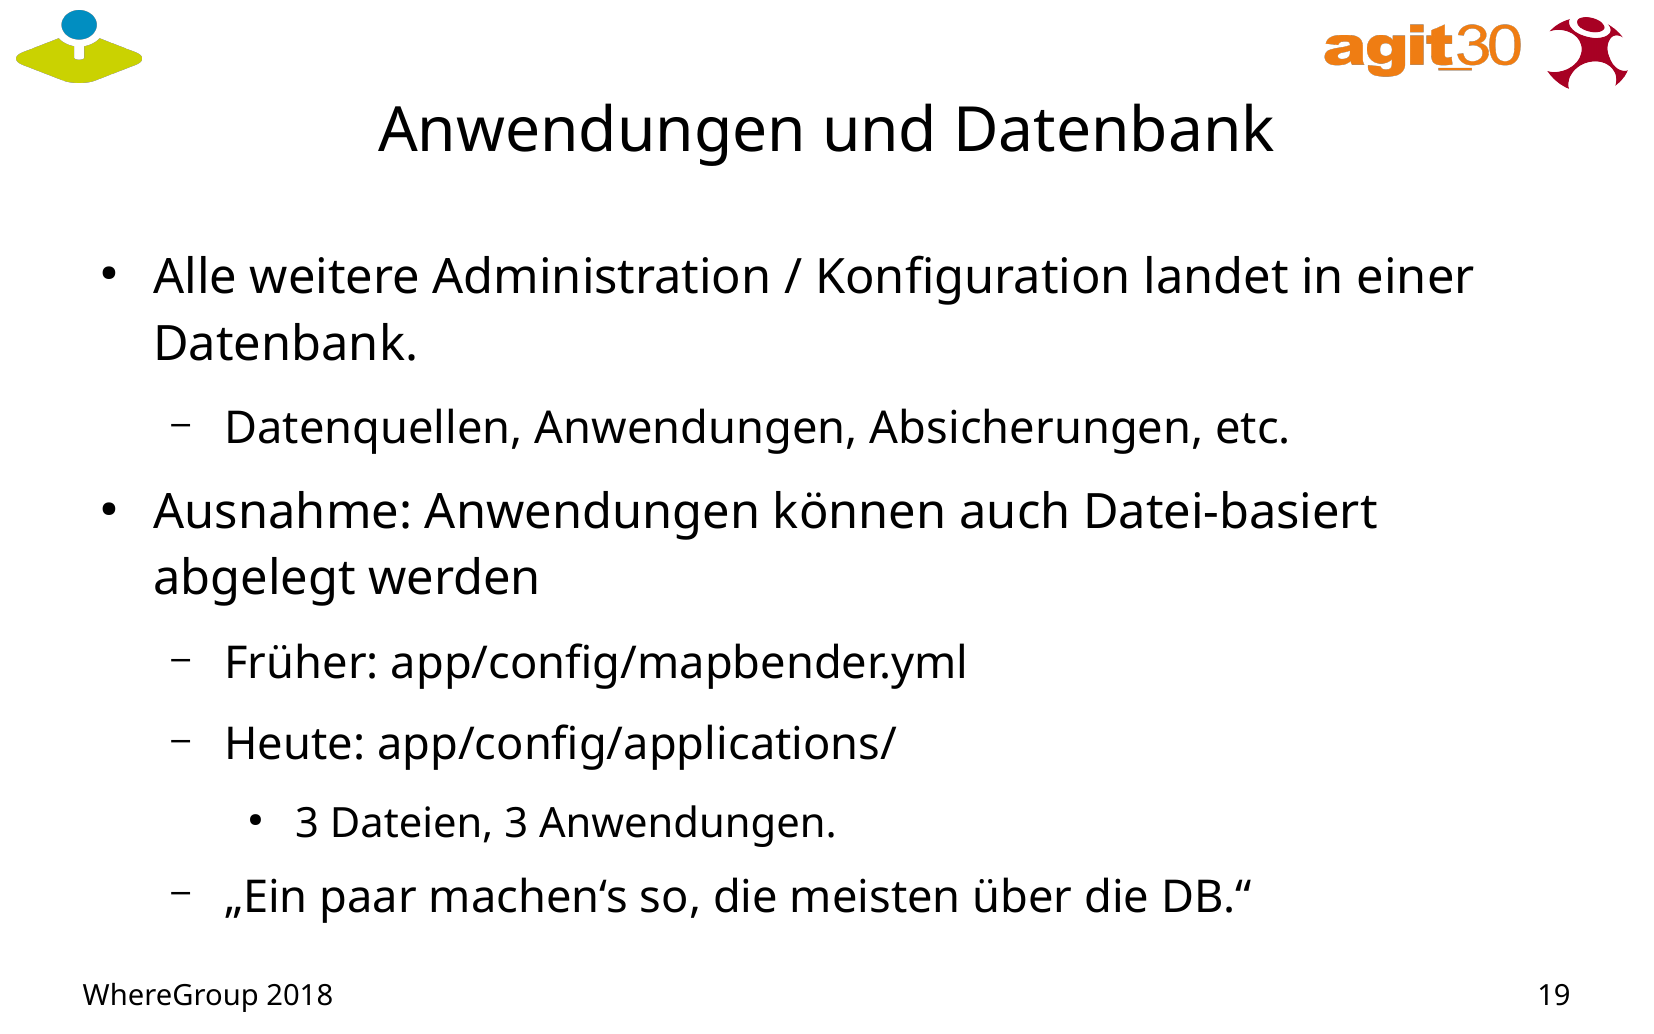

# Anwendungen und Datenbank
Alle weitere Administration / Konfiguration landet in einer Datenbank.
Datenquellen, Anwendungen, Absicherungen, etc.
Ausnahme: Anwendungen können auch Datei-basiert abgelegt werden
Früher: app/config/mapbender.yml
Heute: app/config/applications/
3 Dateien, 3 Anwendungen.
„Ein paar machen‘s so, die meisten über die DB.“
WhereGroup 2018
19